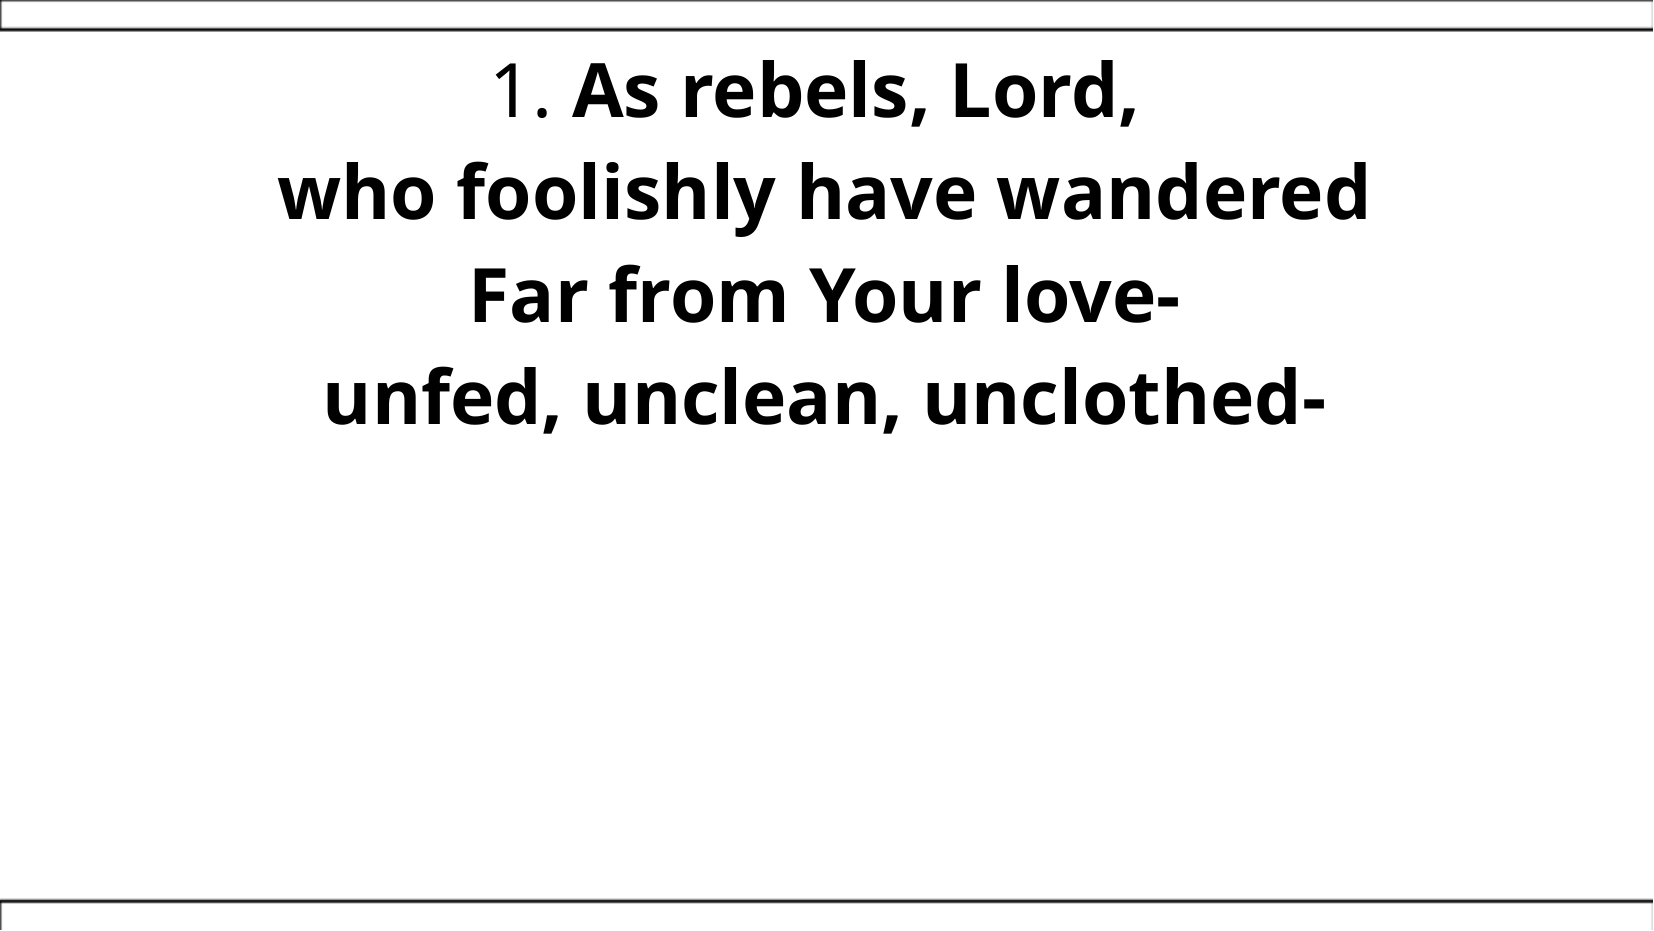

1. As rebels, Lord,
who foolishly have wandered
Far from Your love-
unfed, unclean, unclothed-